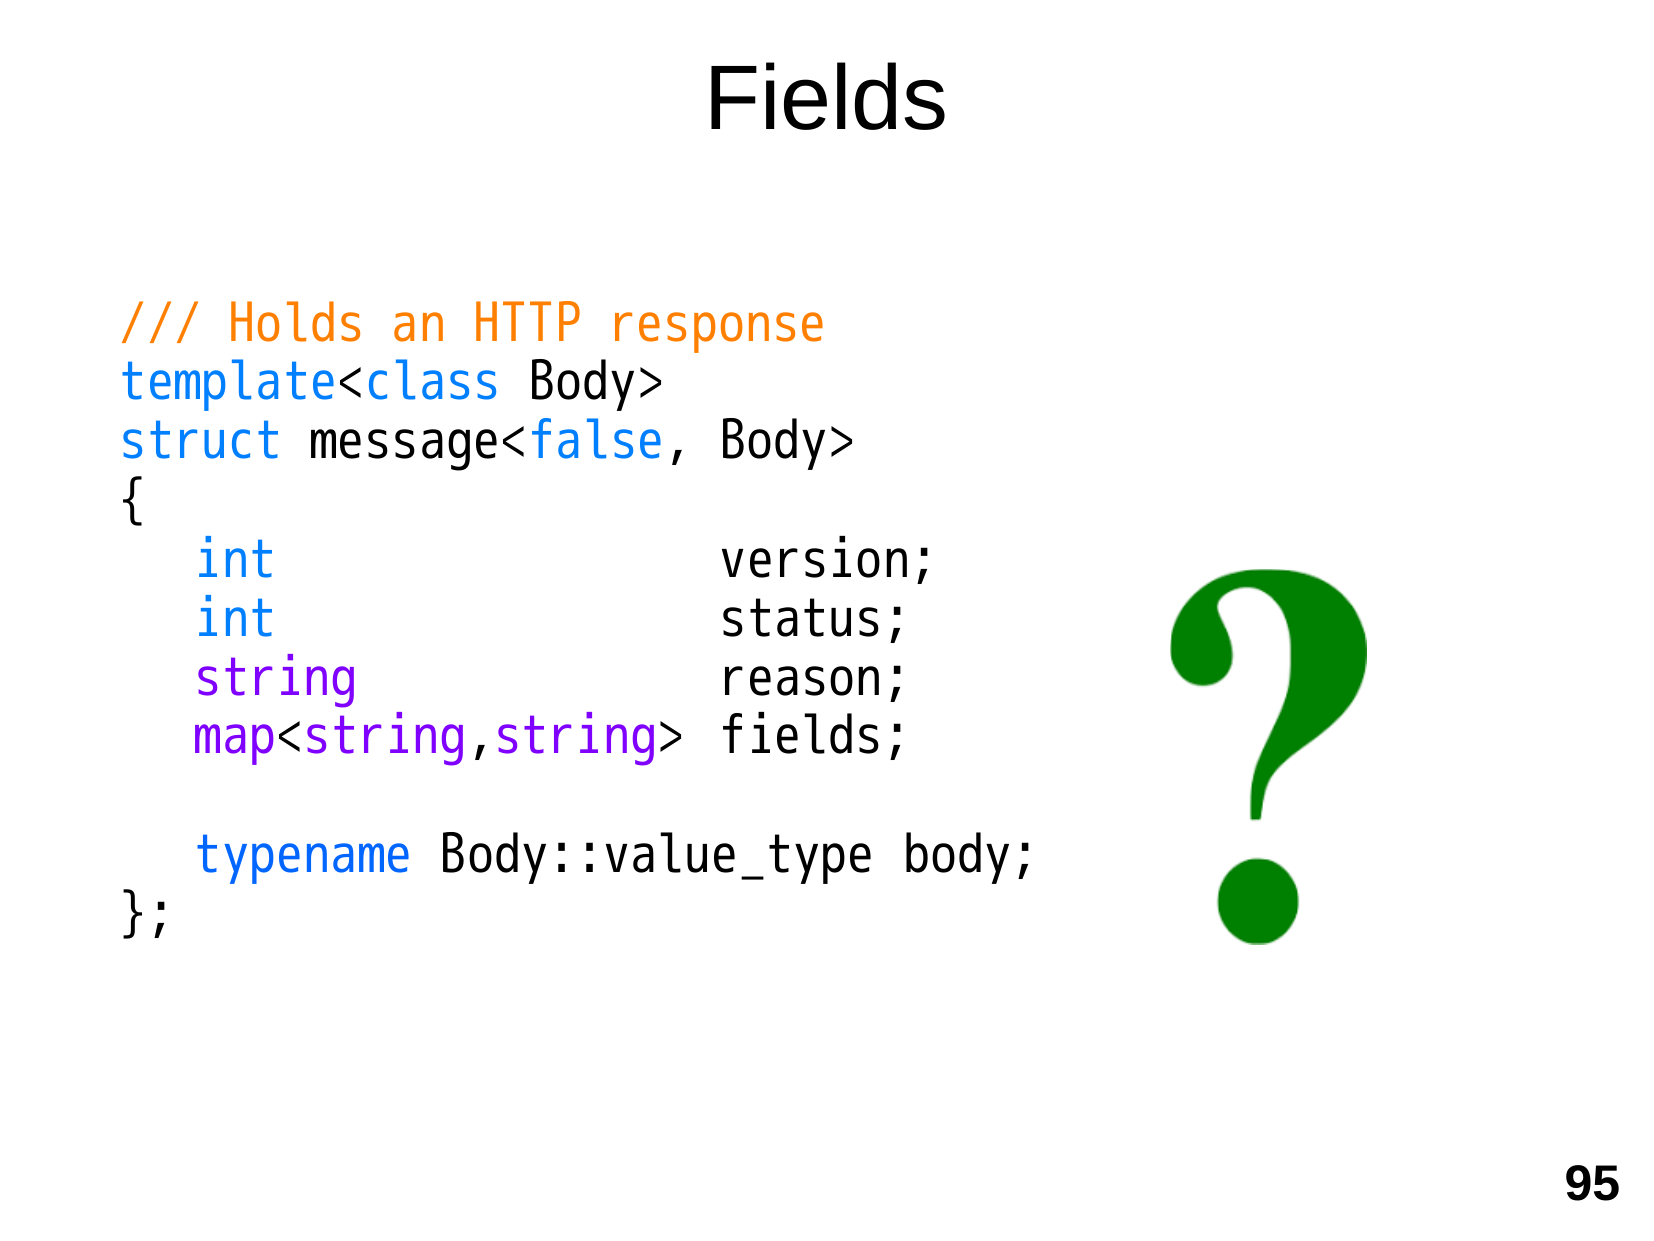

# Fields
/// Holds an HTTP response
template<class Body>
struct message<false, Body>
{
	int						version;
	int						status;
	string					reason;
	map<string,string>	fields;
	typename Body::value_type body;
};
95